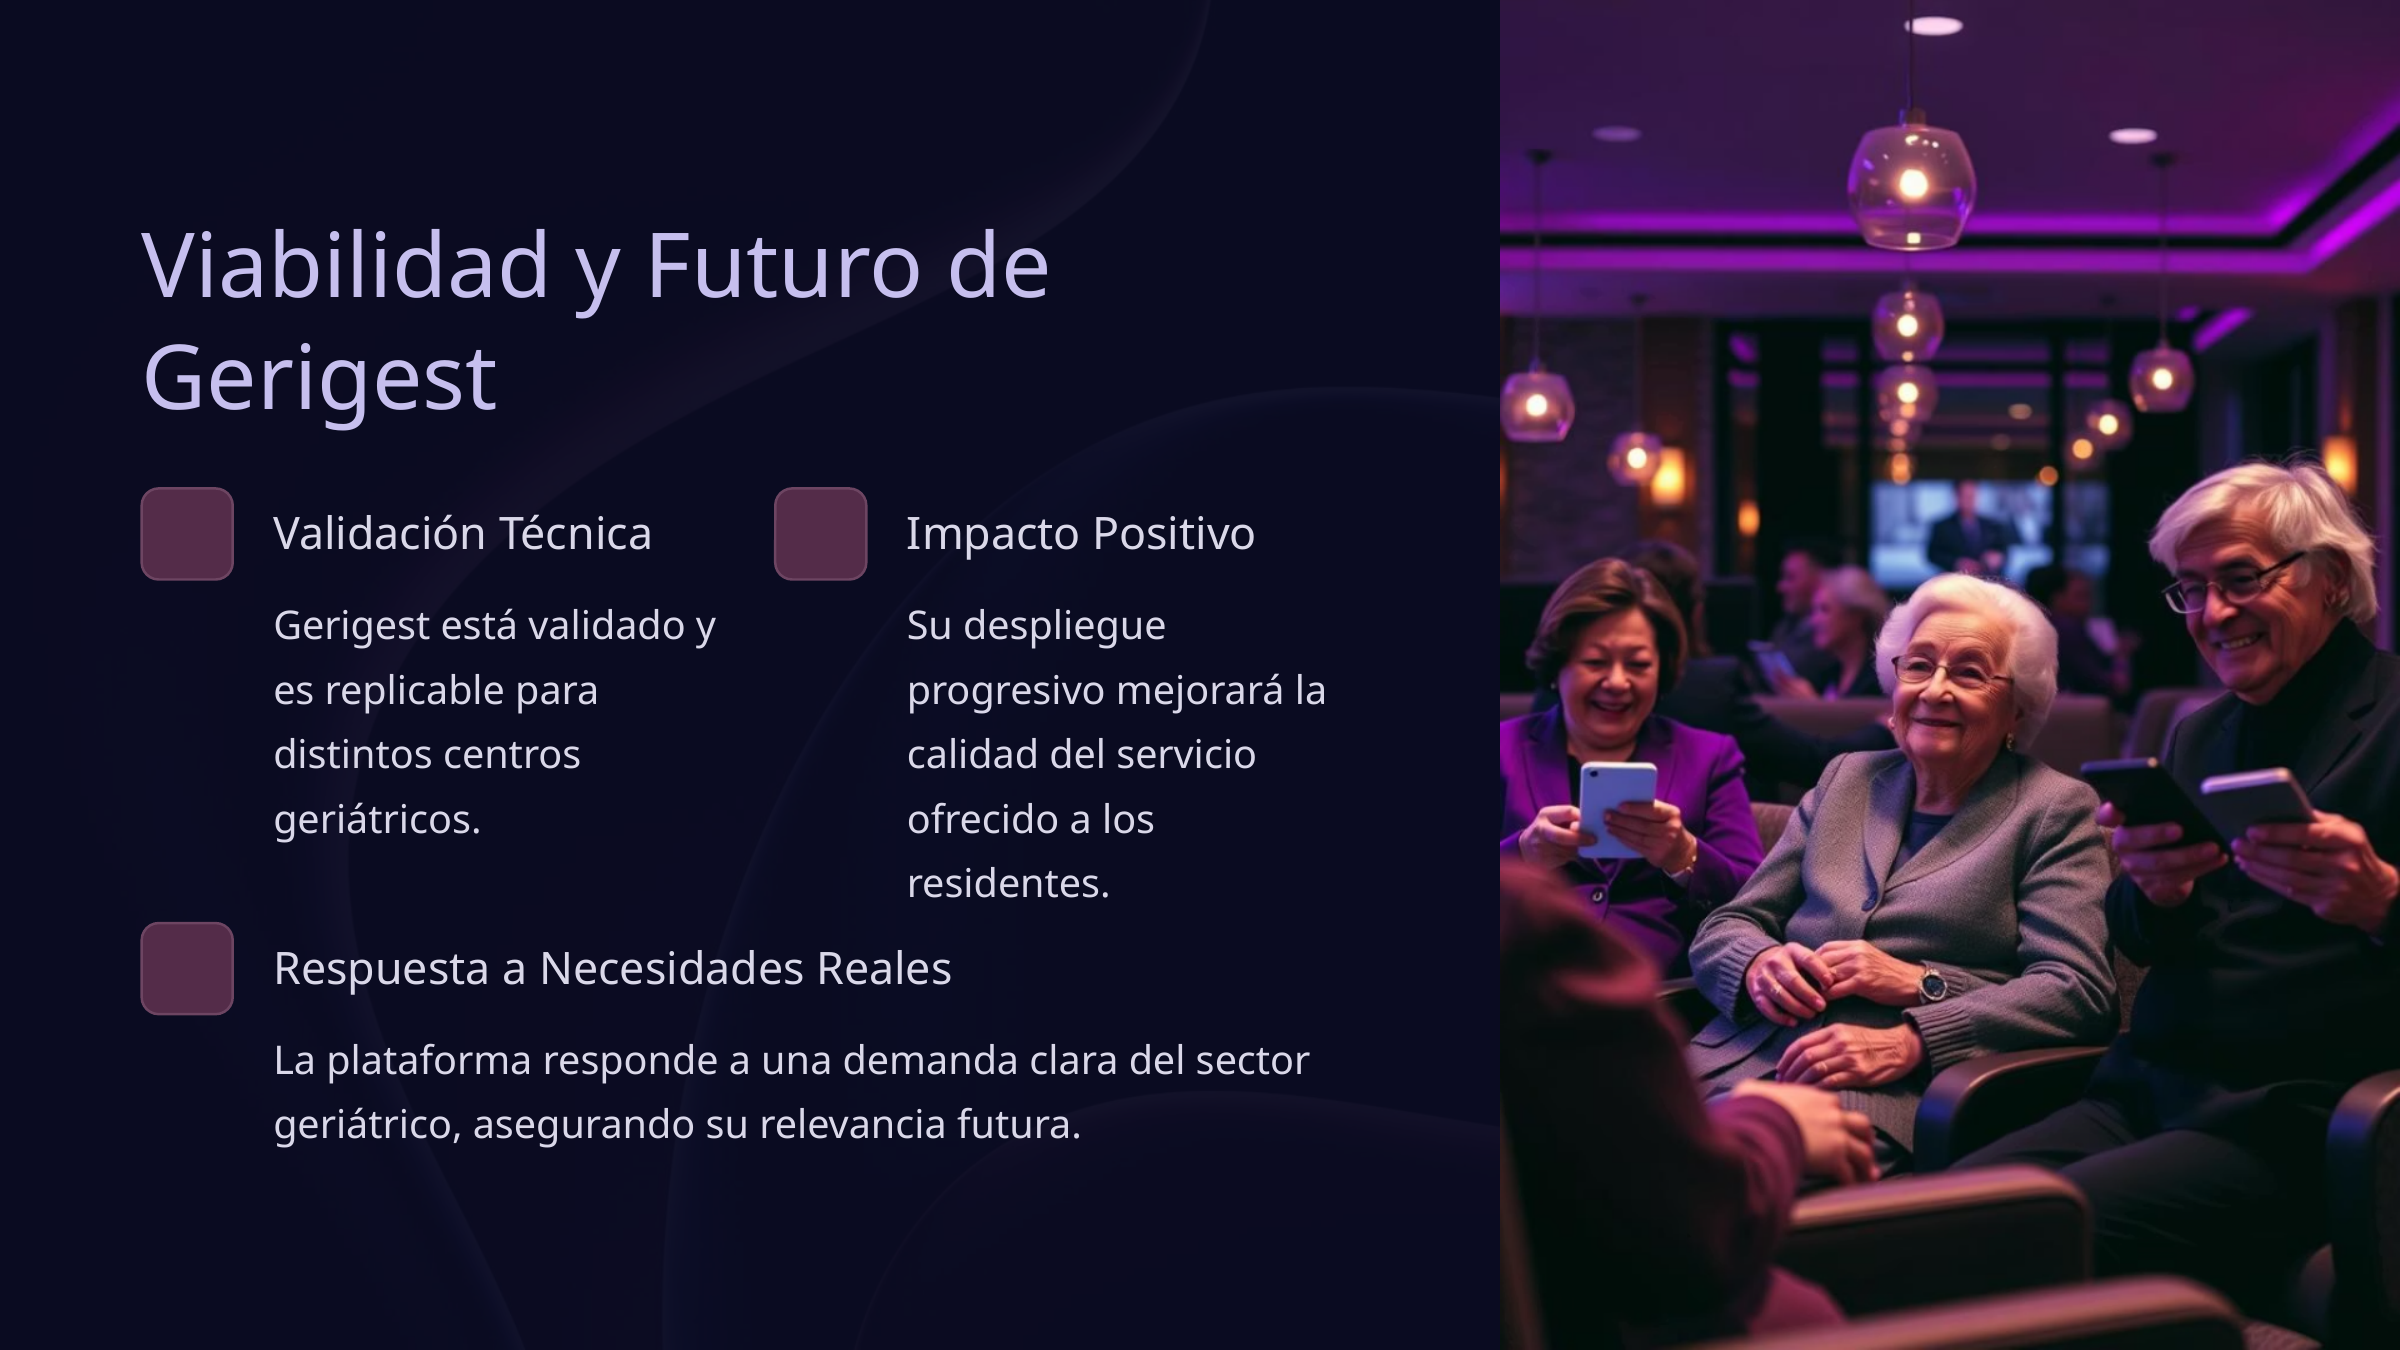

Viabilidad y Futuro de Gerigest
Validación Técnica
Impacto Positivo
Gerigest está validado y es replicable para distintos centros geriátricos.
Su despliegue progresivo mejorará la calidad del servicio ofrecido a los residentes.
Respuesta a Necesidades Reales
La plataforma responde a una demanda clara del sector geriátrico, asegurando su relevancia futura.